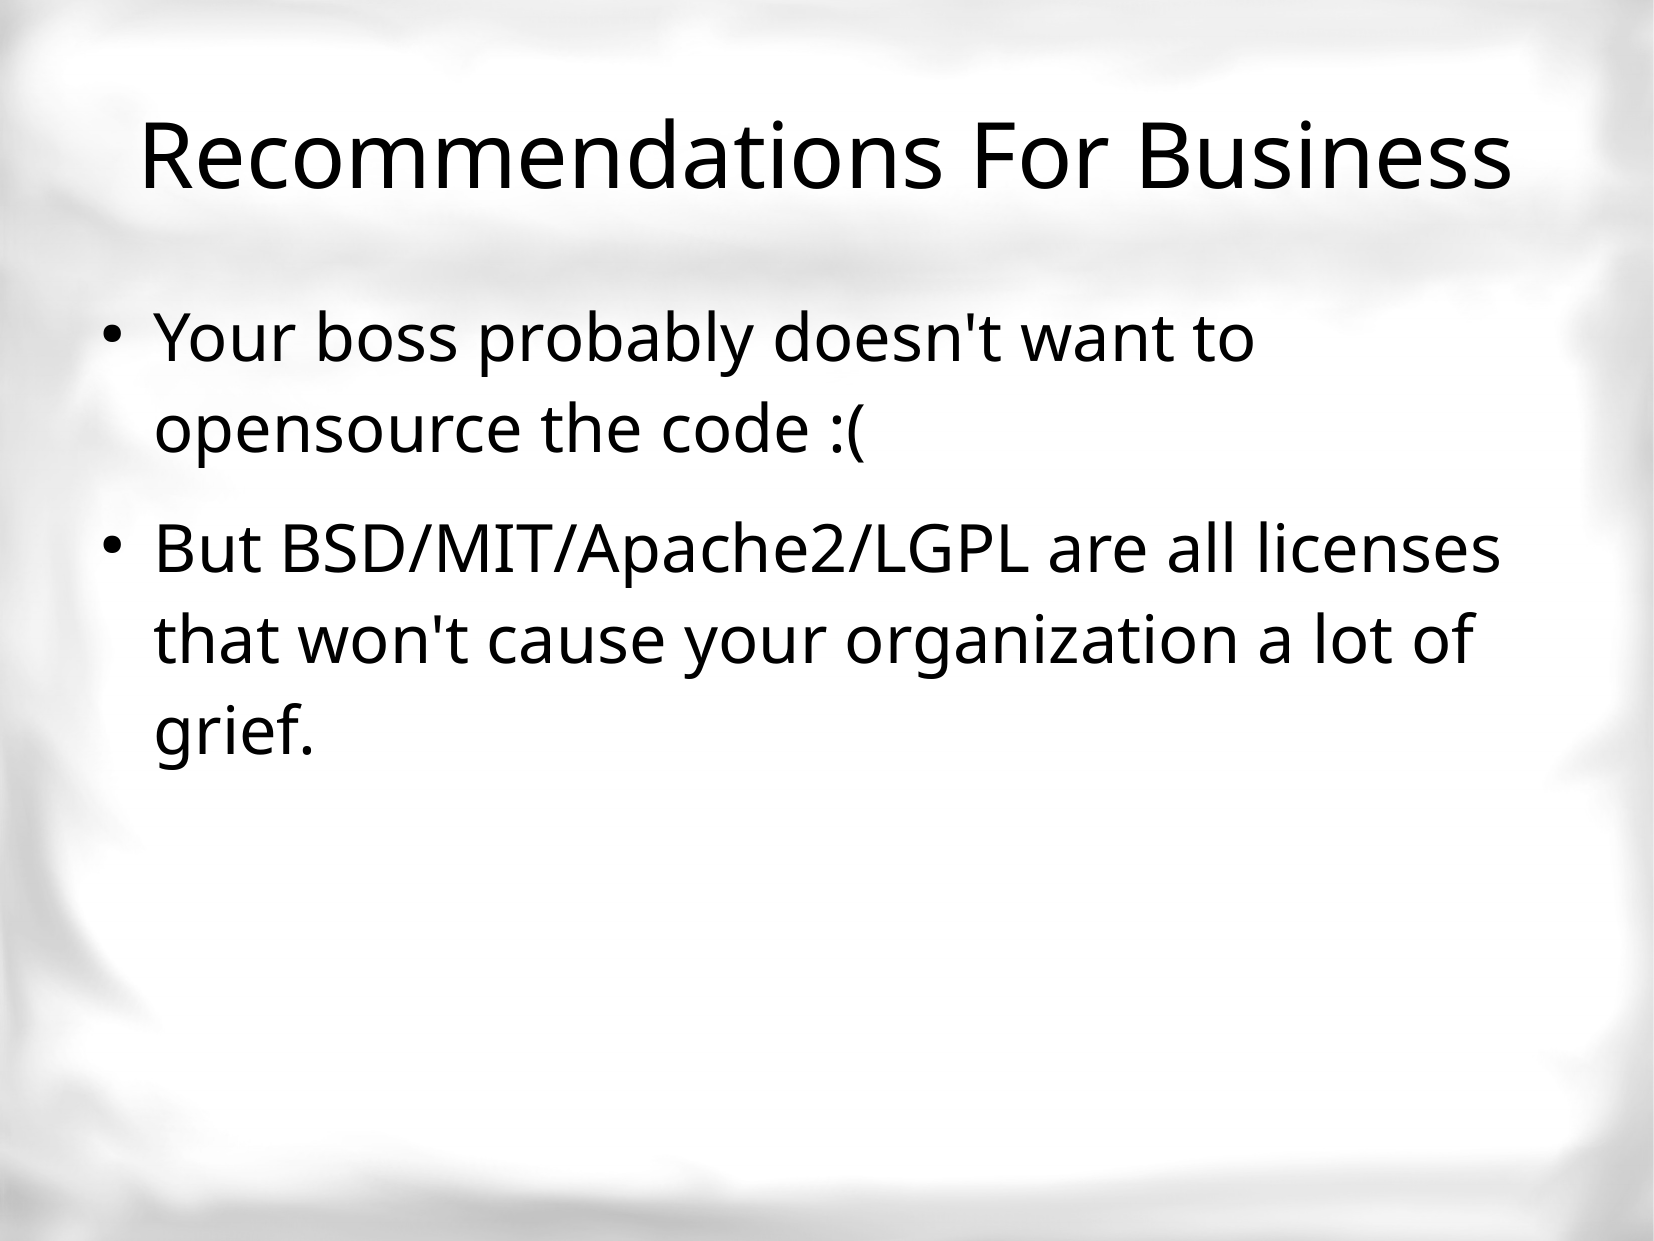

# Recommendations For Business
Your boss probably doesn't want to opensource the code :(
But BSD/MIT/Apache2/LGPL are all licenses that won't cause your organization a lot of grief.